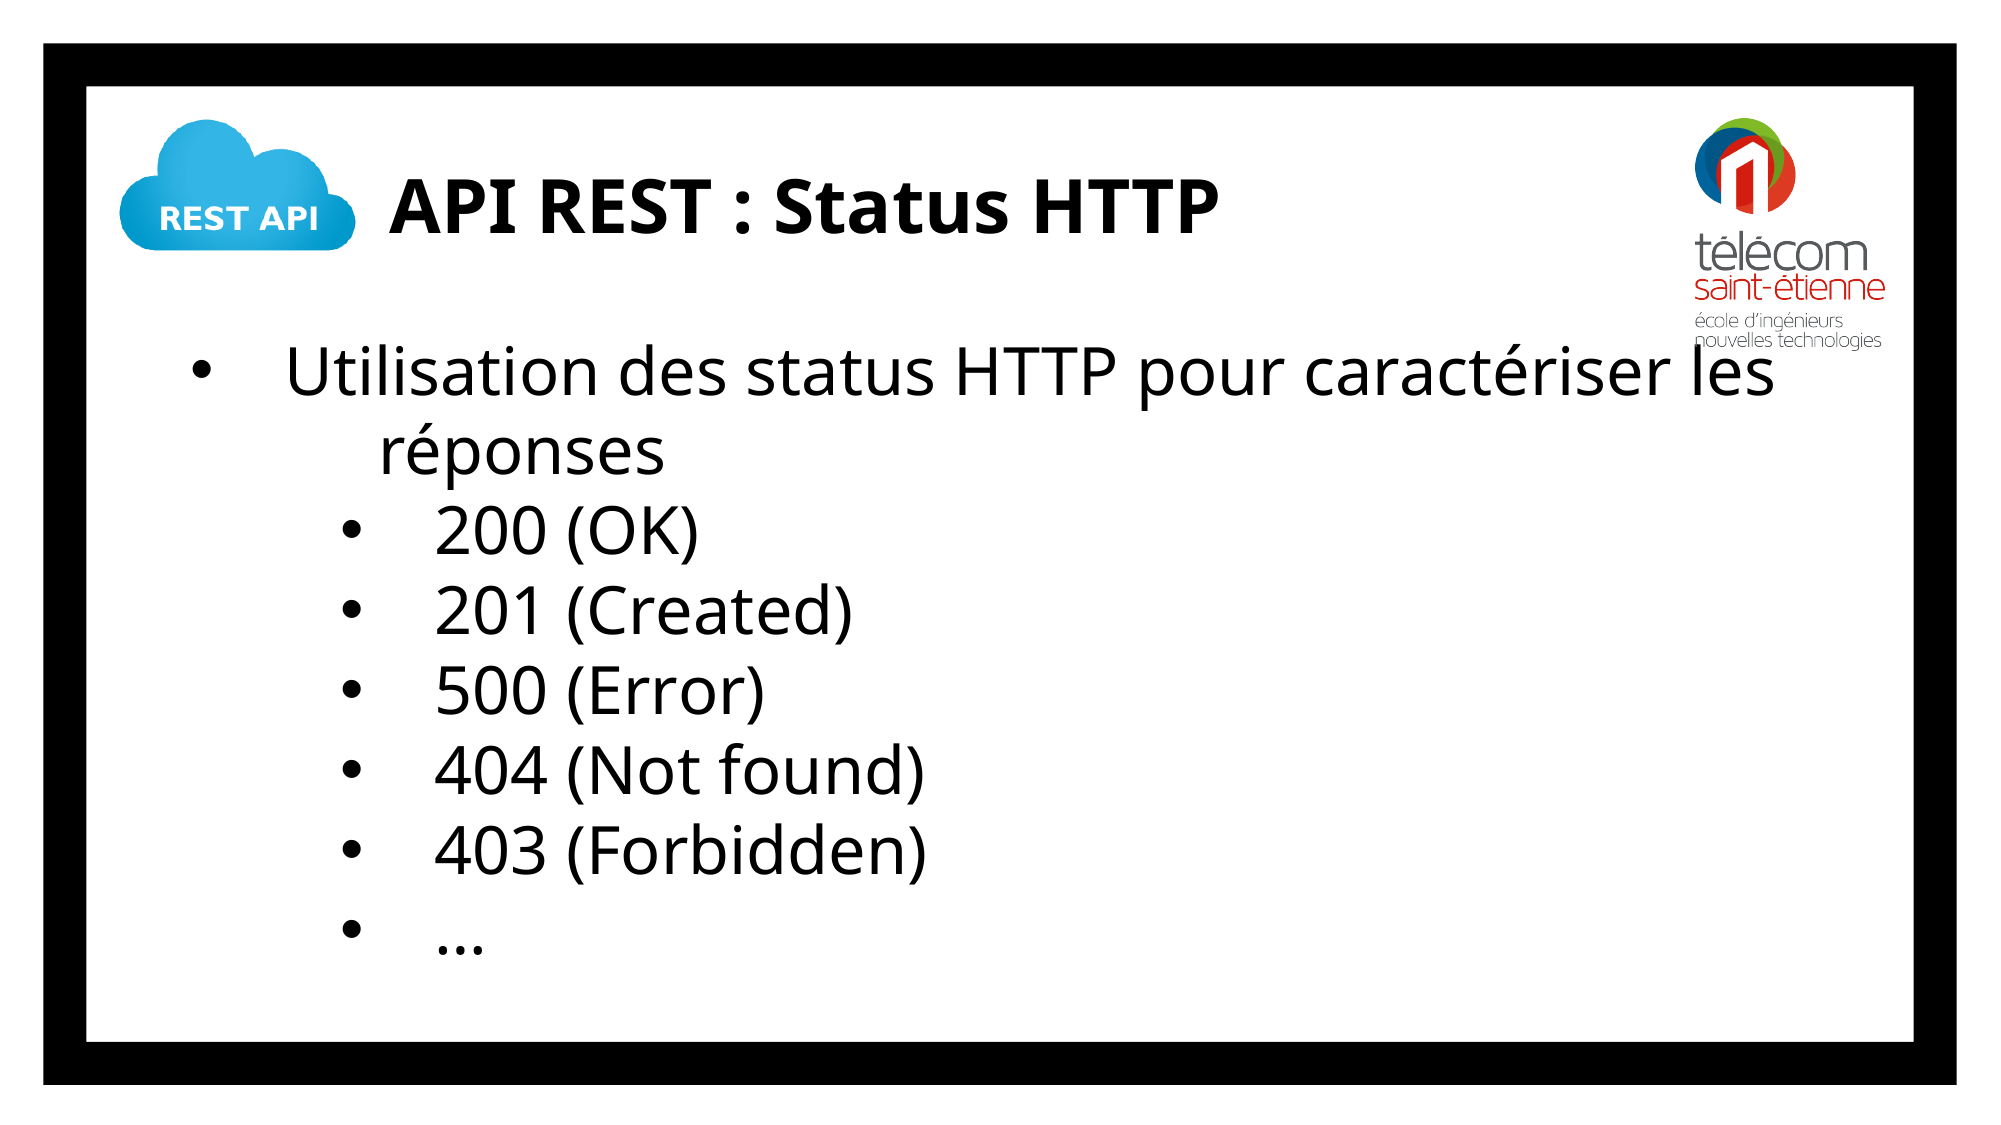

# API REST : Status HTTP
Utilisation des status HTTP pour caractériser les réponses
200 (OK)
201 (Created)
500 (Error)
404 (Not found)
403 (Forbidden)
…